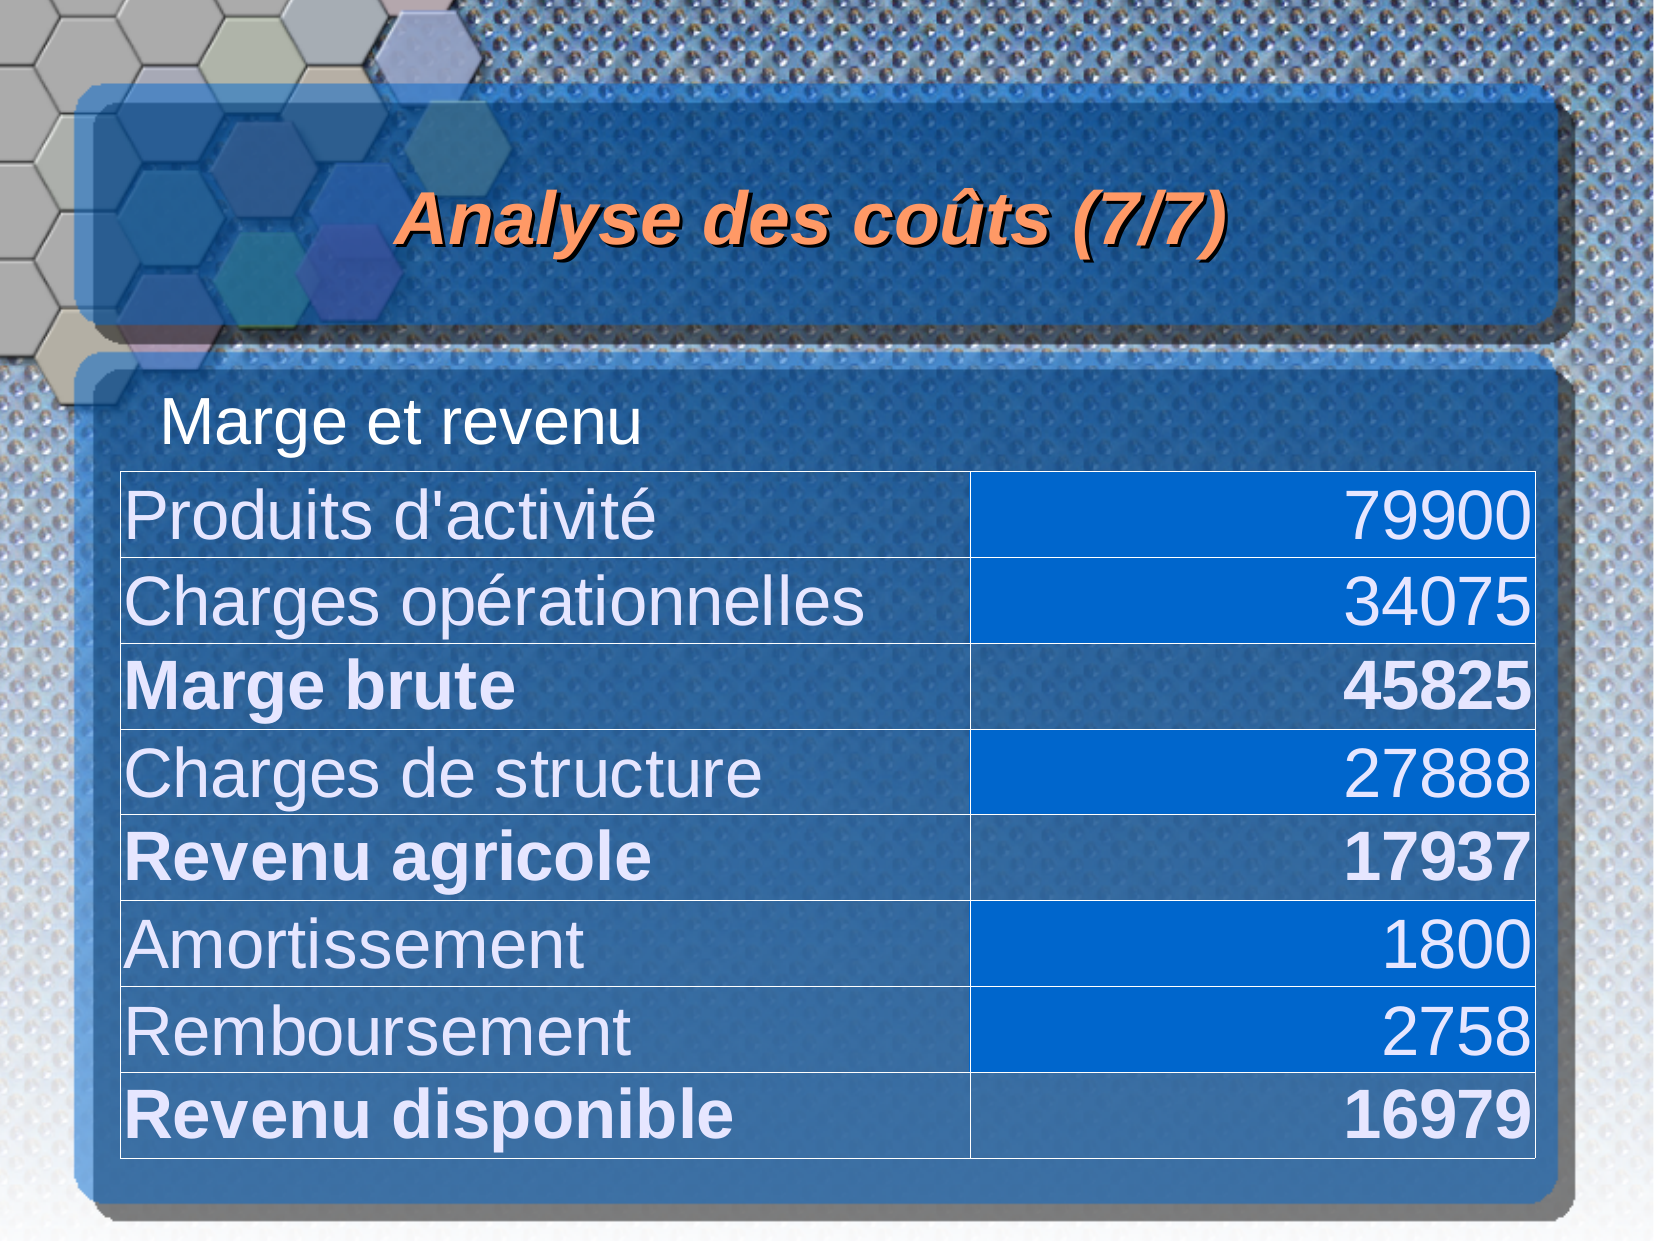

# Analyse des coûts (7/7)
Marge et revenu